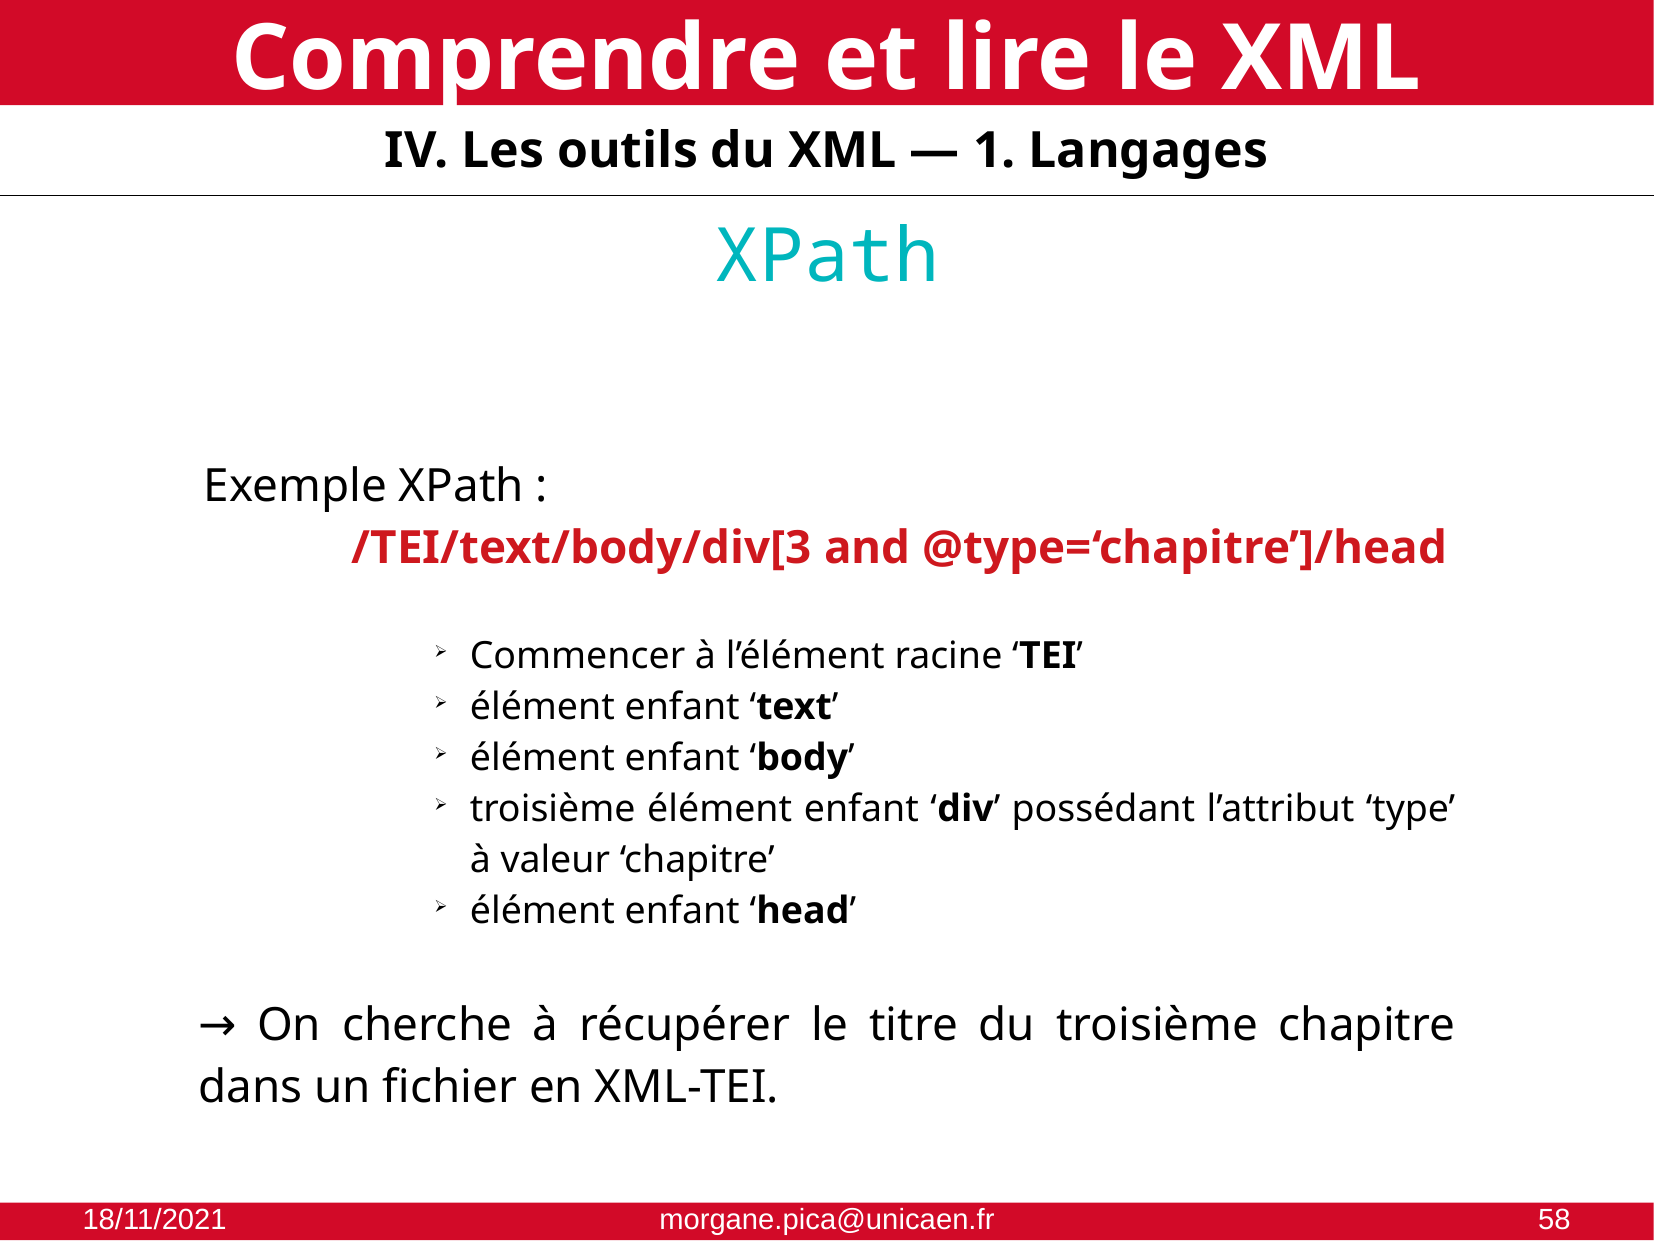

# Comprendre et lire le XML
IV. Les outils du XML — 1. Langages
XPath
Exemple XPath :
 /TEI/text/body/div[3 and @type=‘chapitre’]/head
Commencer à l’élément racine ‘TEI’
élément enfant ‘text’
élément enfant ‘body’
troisième élément enfant ‘div’ possédant l’attribut ‘type’ à valeur ‘chapitre’
élément enfant ‘head’
→ On cherche à récupérer le titre du troisième chapitre dans un fichier en XML-TEI.
18/11/2021
morgane.pica@unicaen.fr
58